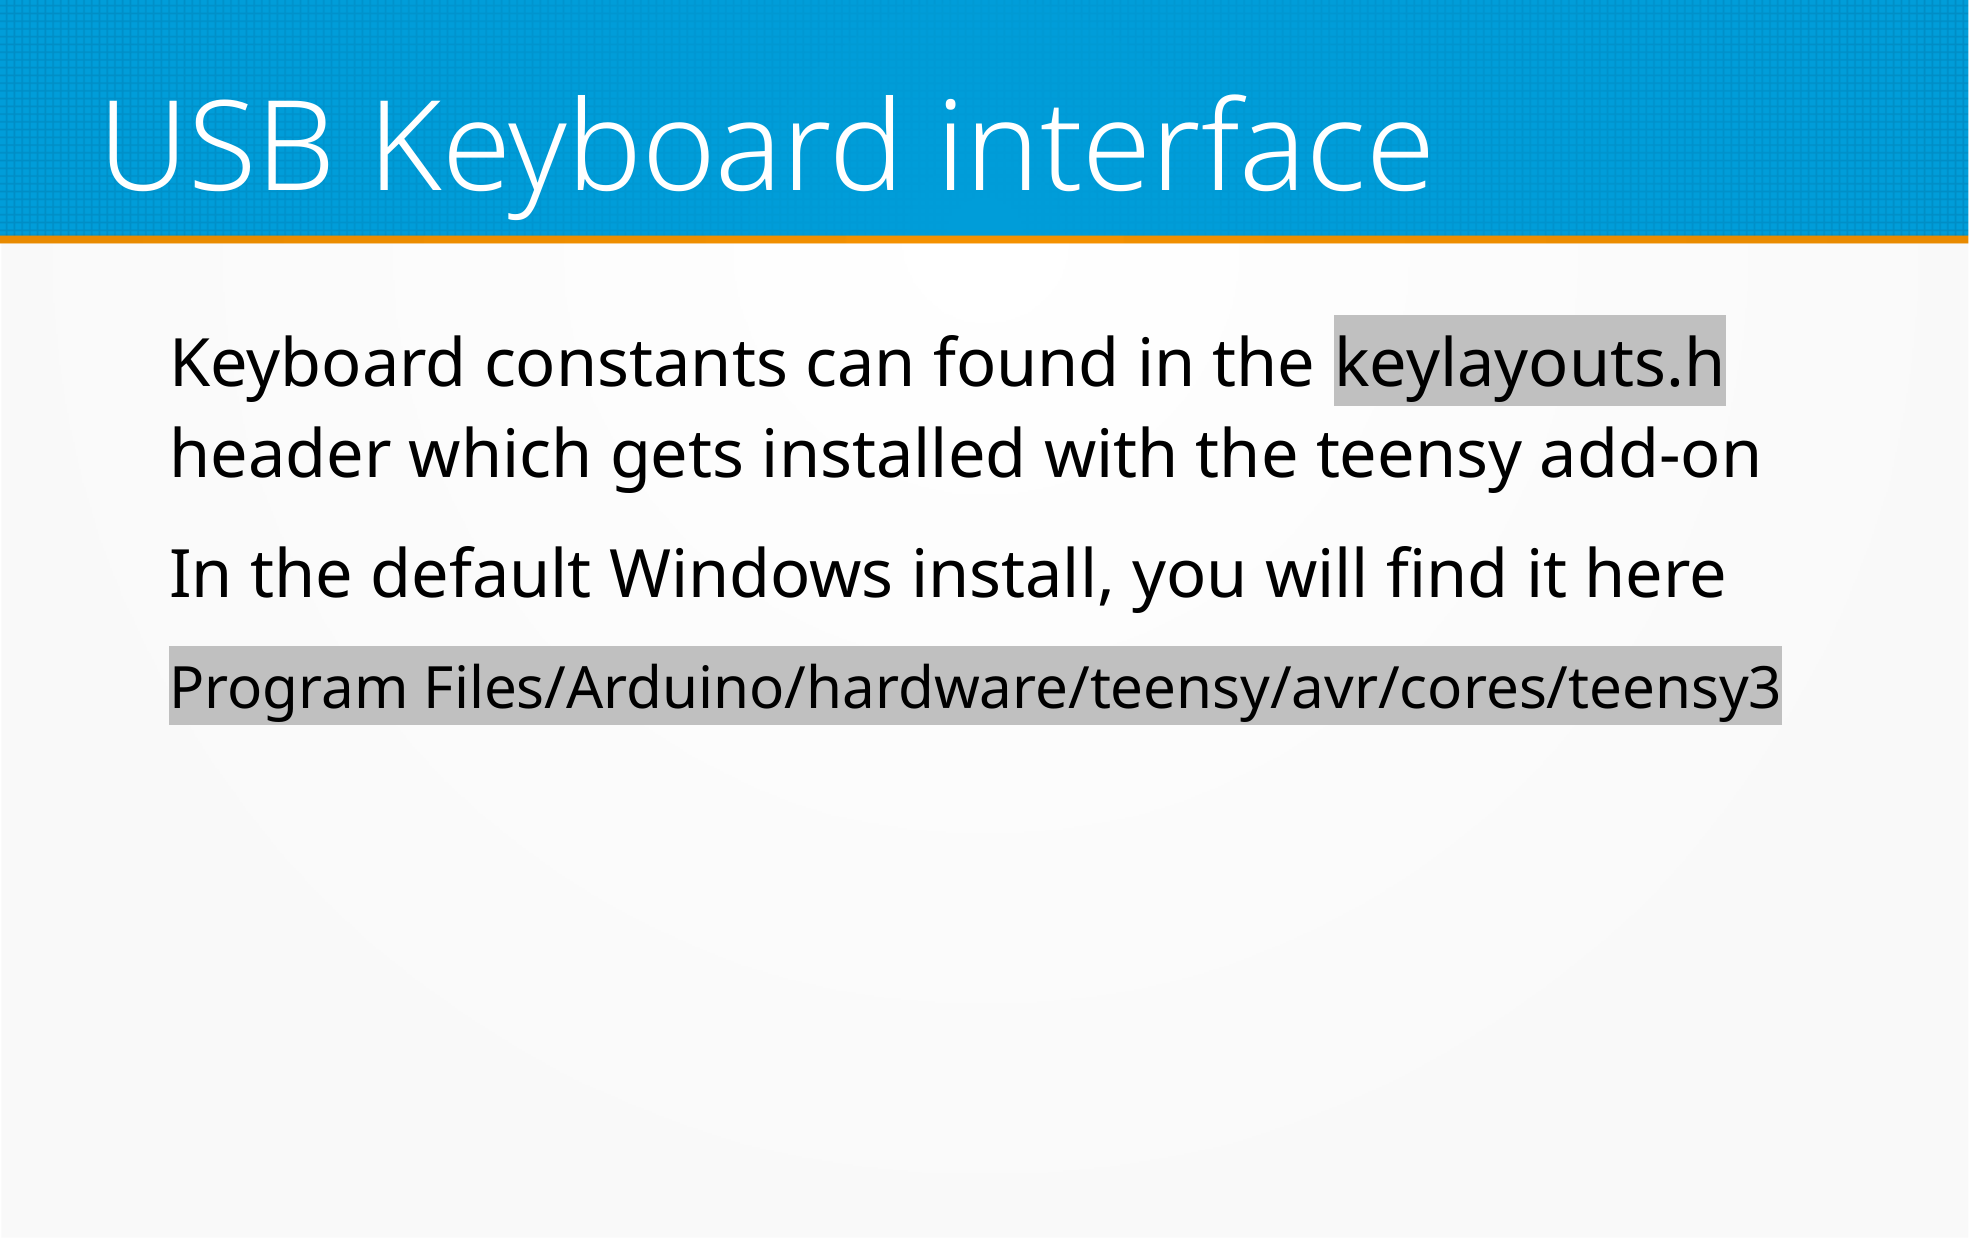

# USB Keyboard interface
Keyboard constants can found in the keylayouts.h header which gets installed with the teensy add-on
In the default Windows install, you will find it here
Program Files/Arduino/hardware/teensy/avr/cores/teensy3